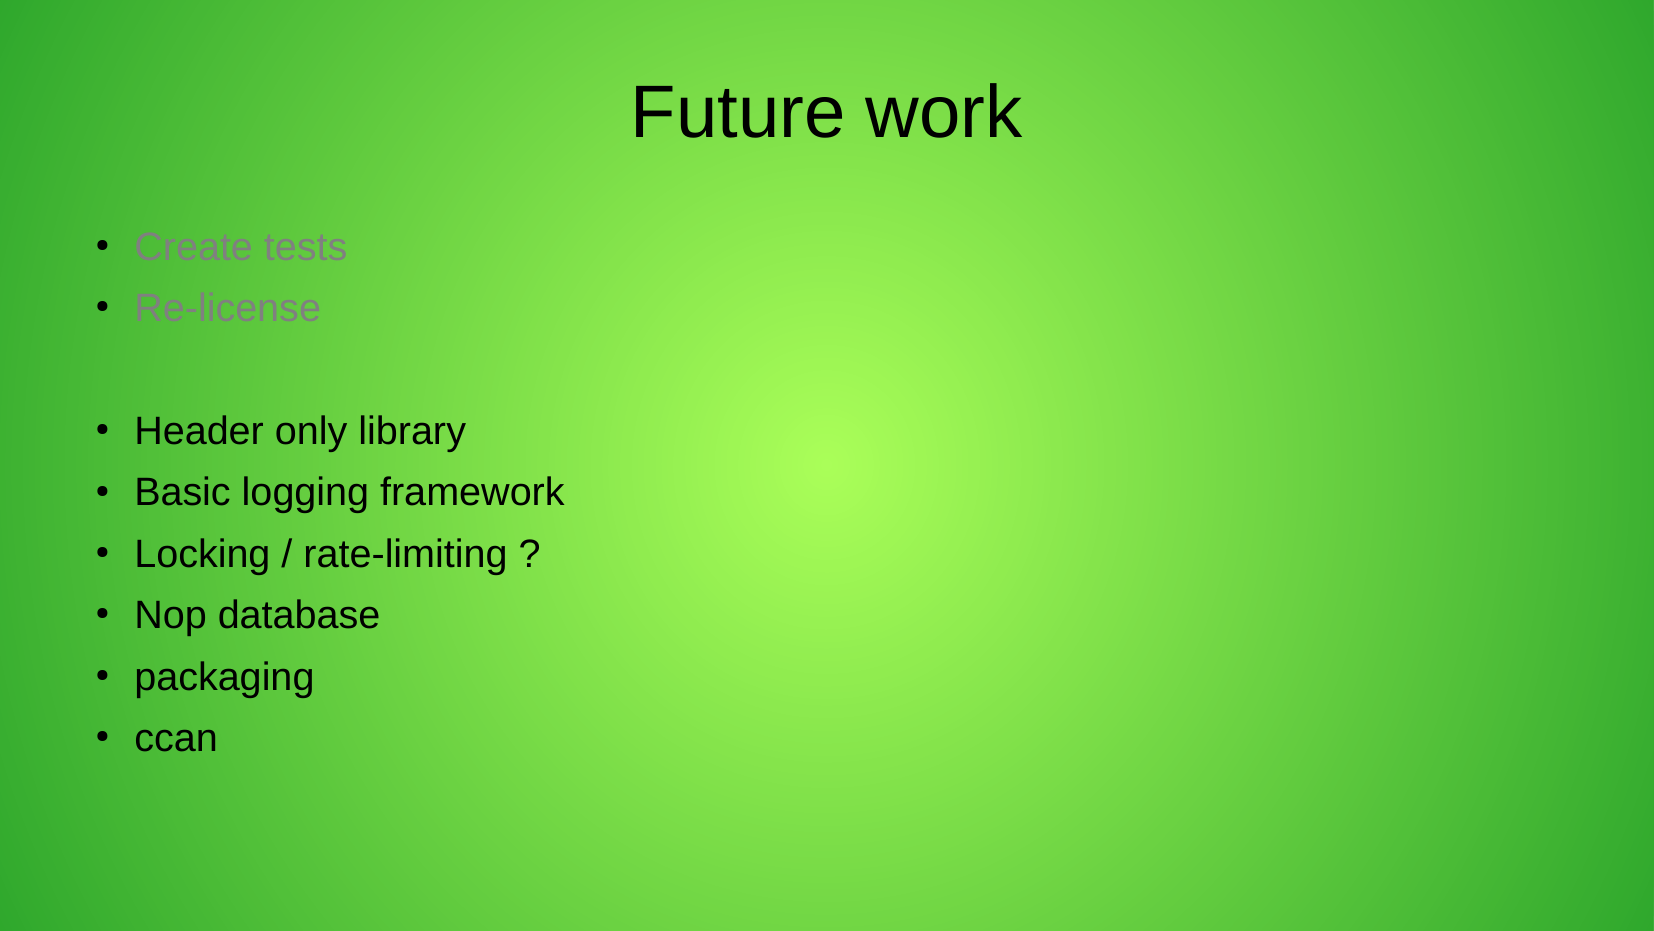

# Future work
Create tests
Re-license
Header only library
Basic logging framework
Locking / rate-limiting ?
Nop database
packaging
ccan